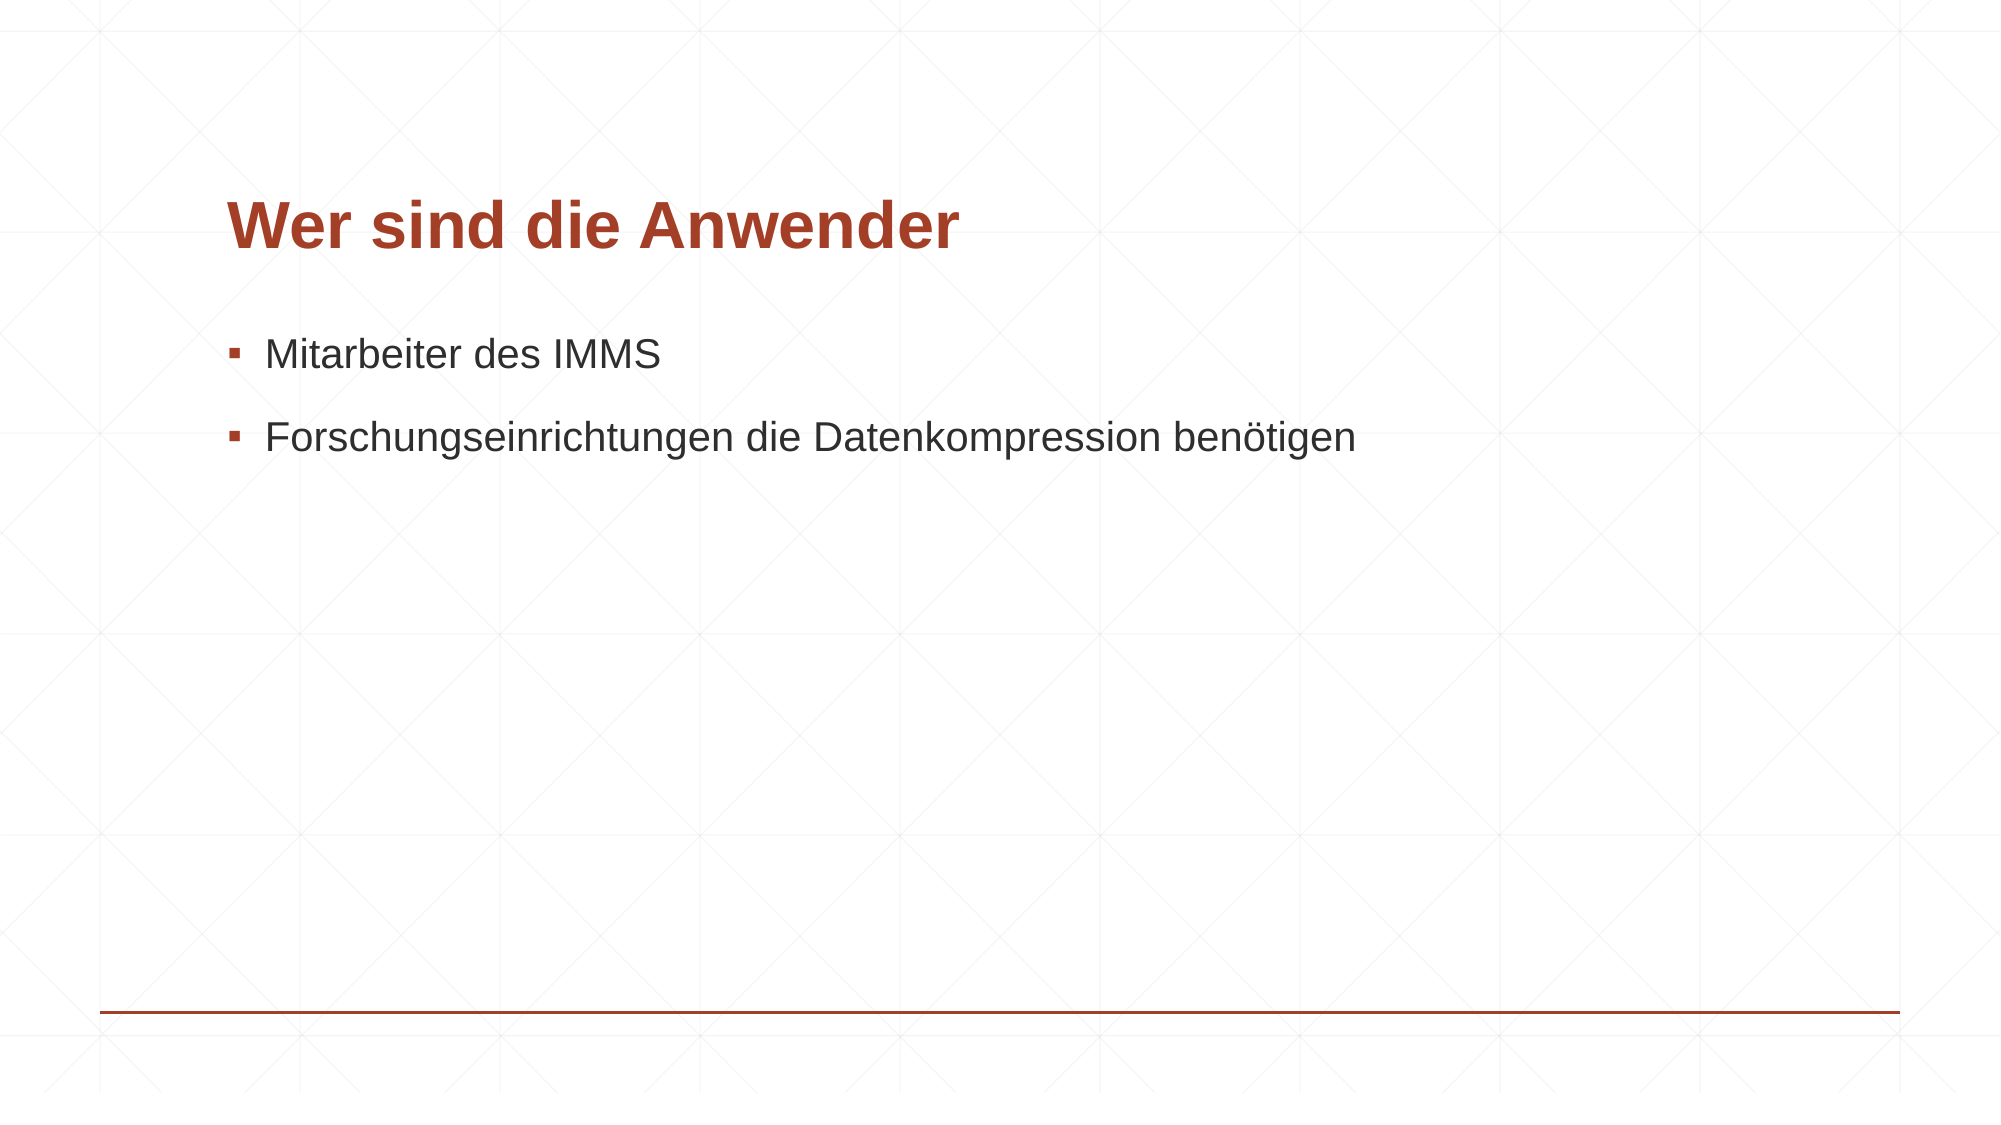

# Wer sind die Anwender
Mitarbeiter des IMMS
Forschungseinrichtungen die Datenkompression benötigen